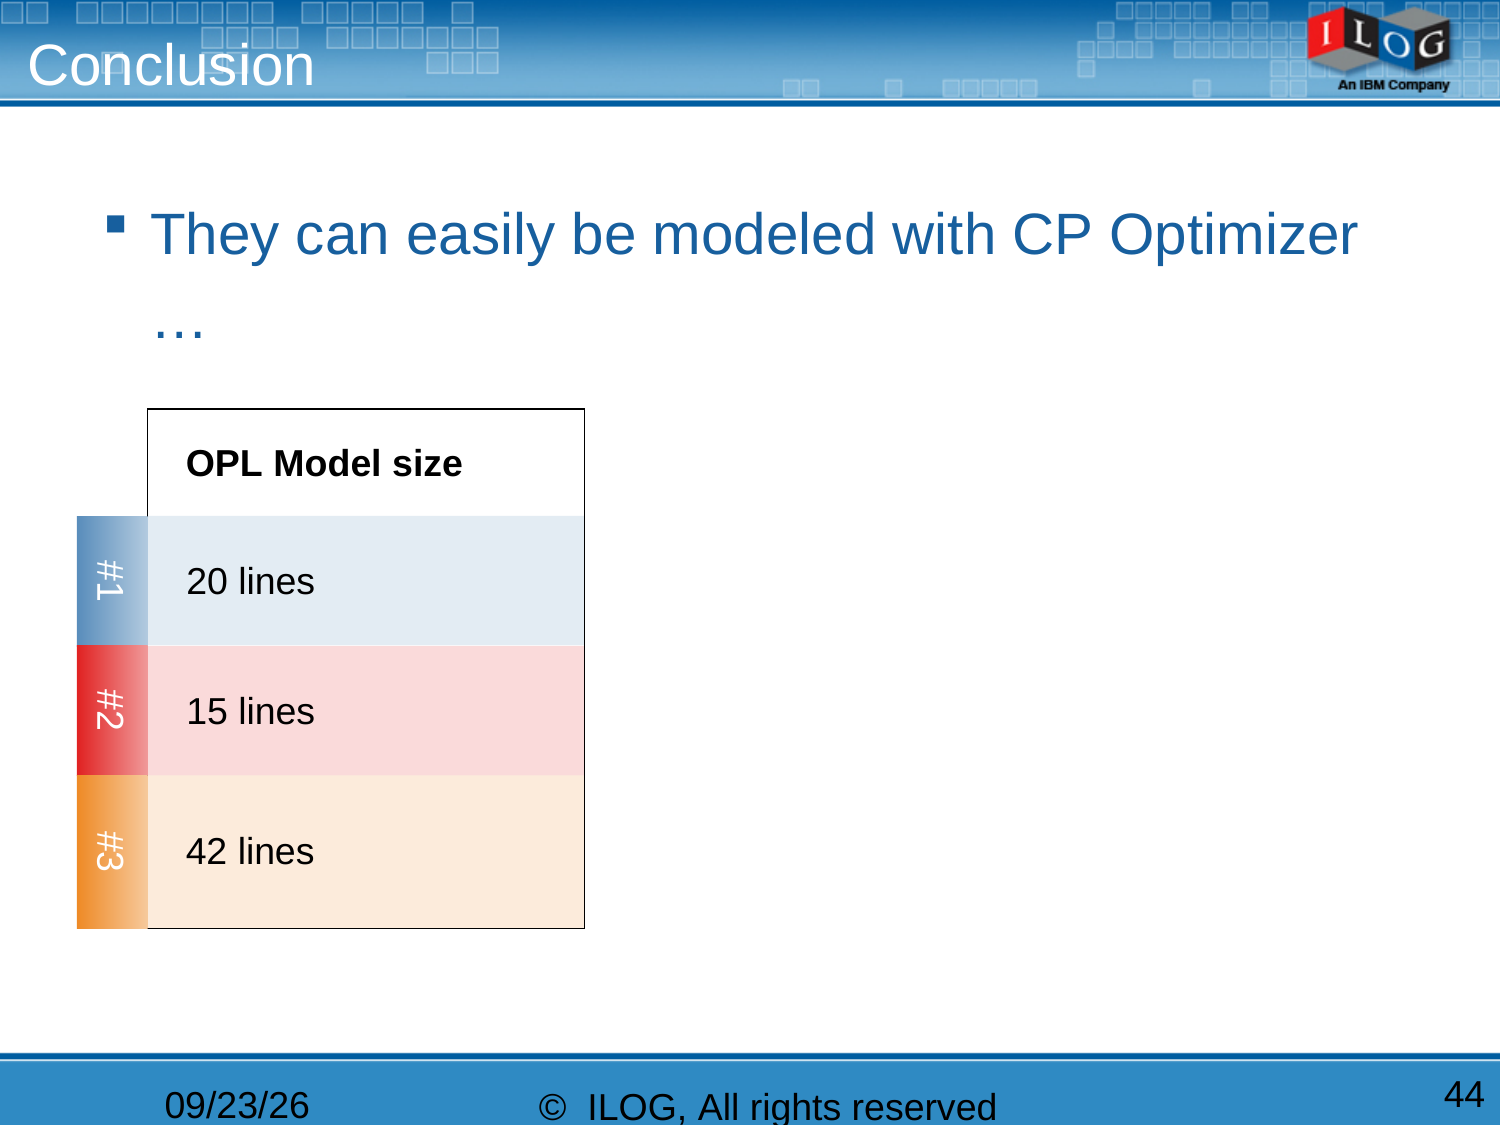

# Conclusion
They can easily be modeled with CP Optimizer …
OPL Model size
#1
20 lines
#2
15 lines
#3
42 lines
44
© ILOG, All rights reserved